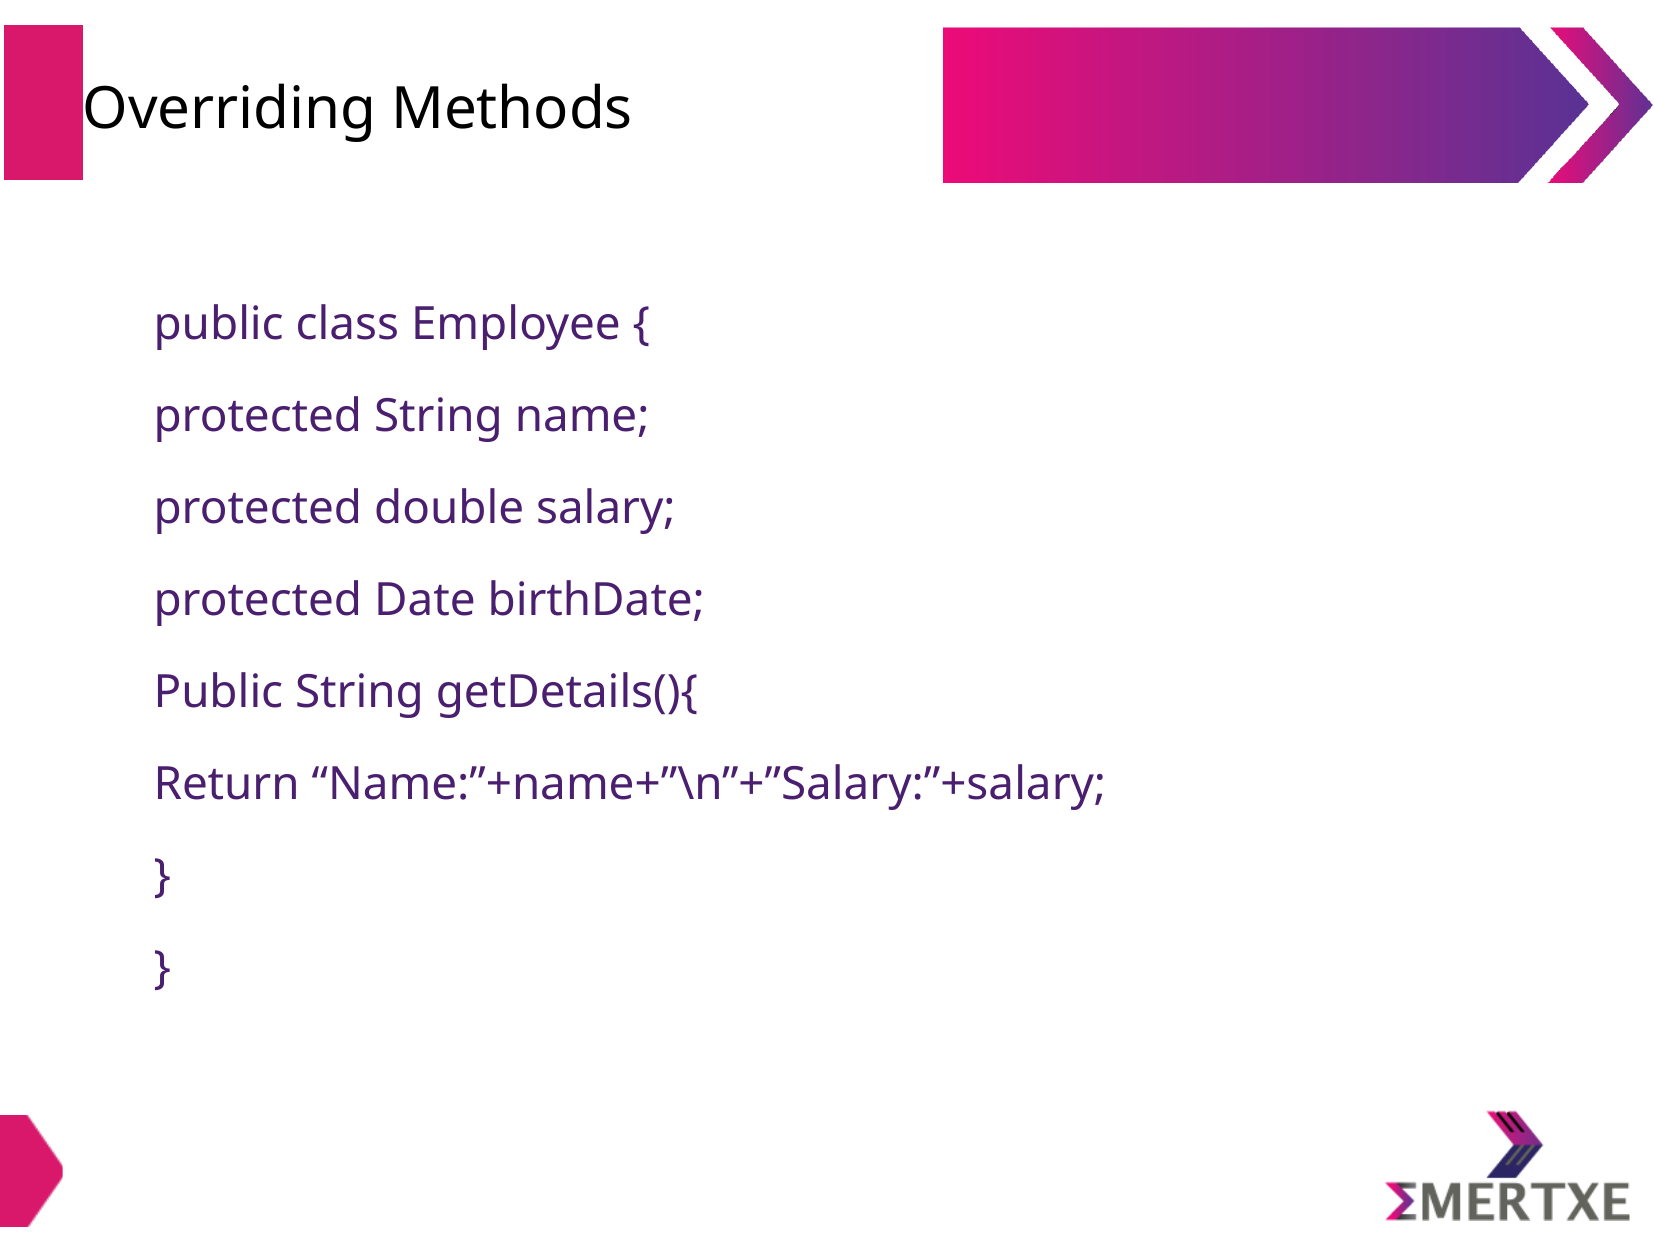

# Overriding Methods
public class Employee {
protected String name;
protected double salary;
protected Date birthDate;
Public String getDetails(){
Return “Name:”+name+”\n”+”Salary:”+salary;
}
}